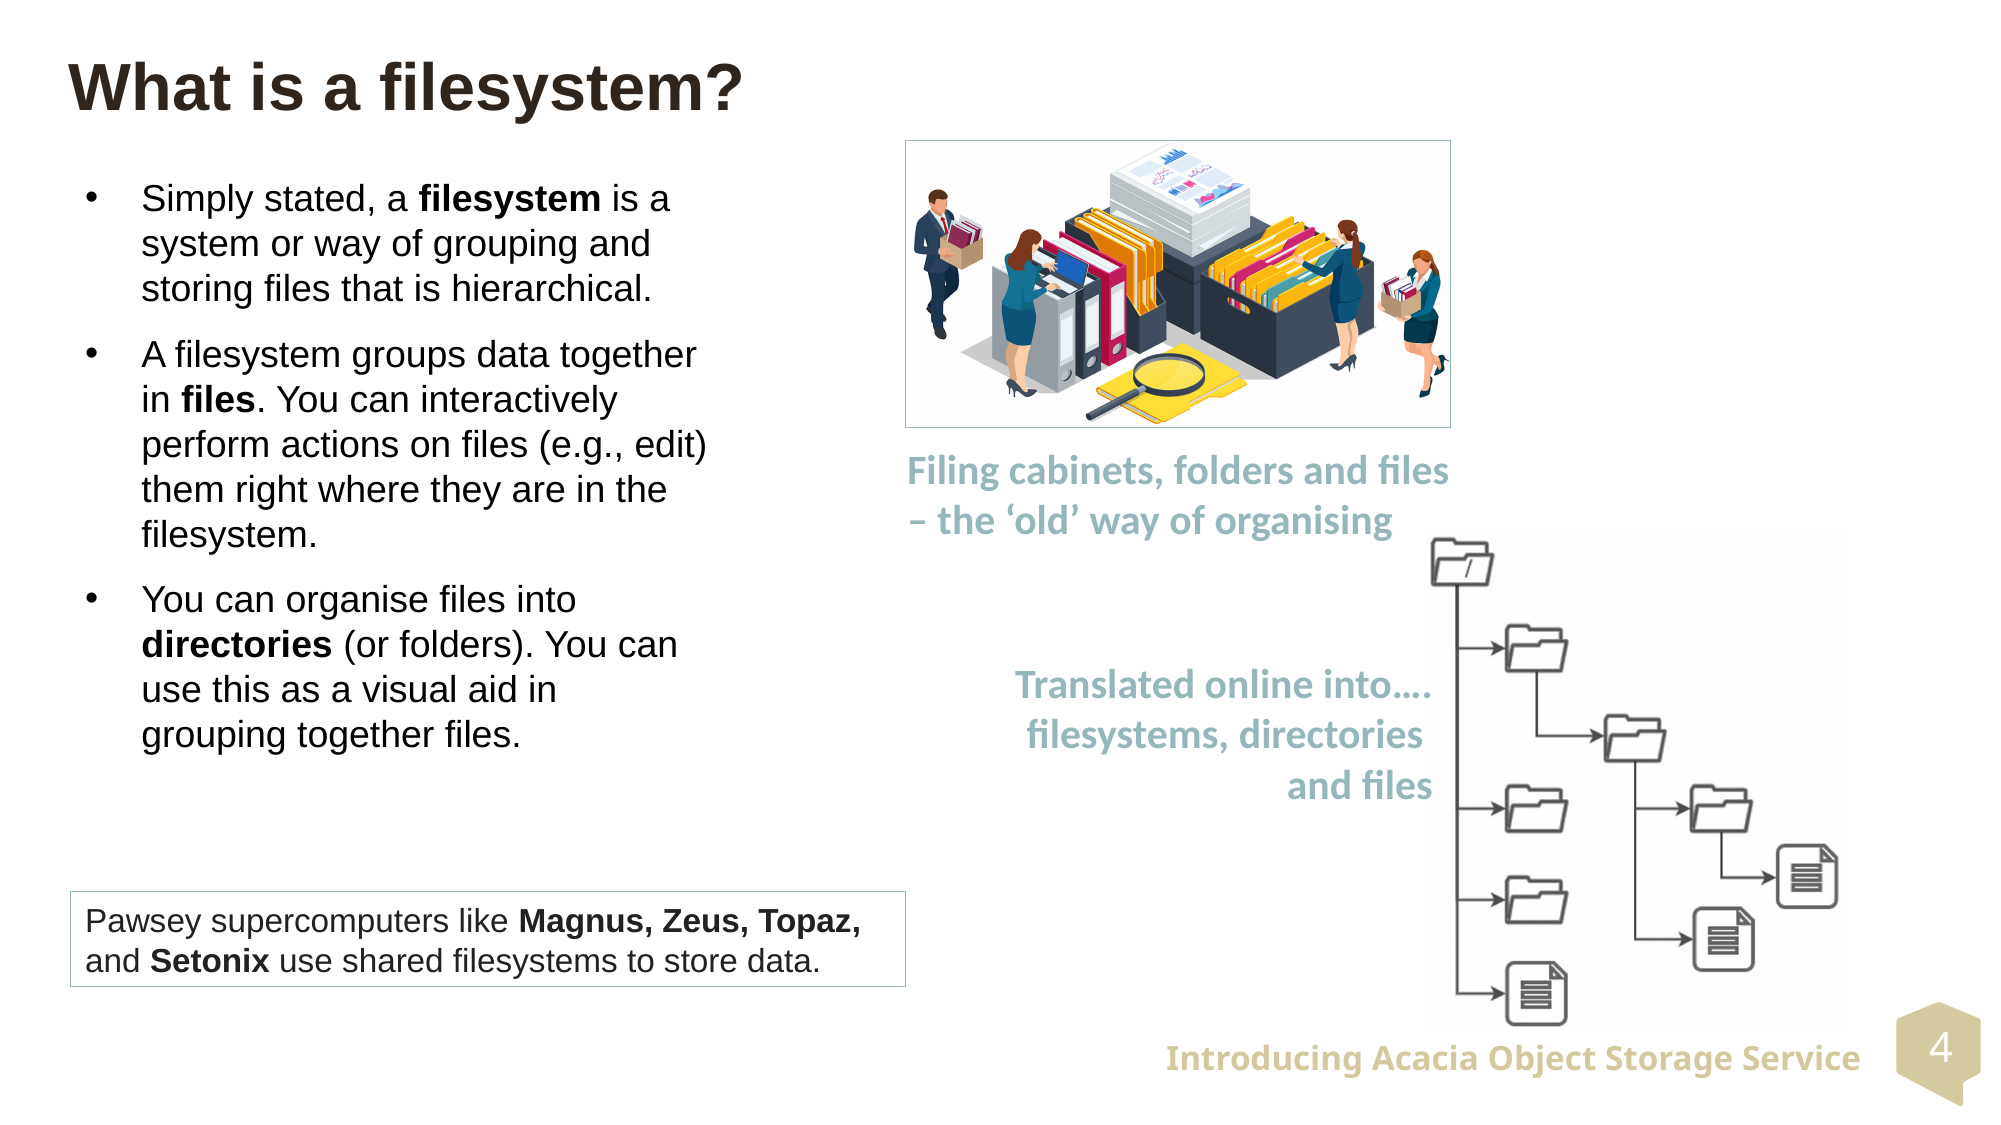

What is a filesystem?
Simply stated, a filesystem is a system or way of grouping and storing files that is hierarchical.
A filesystem groups data together in files. You can interactively perform actions on files (e.g., edit) them right where they are in the filesystem.
You can organise files into directories (or folders). You can use this as a visual aid in grouping together files.
Filing cabinets, folders and files – the ‘old’ way of organising
Translated online into…. filesystems, directories
and files
Pawsey supercomputers like Magnus, Zeus, Topaz, and Setonix use shared filesystems to store data.
# Introducing Acacia Object Storage Service